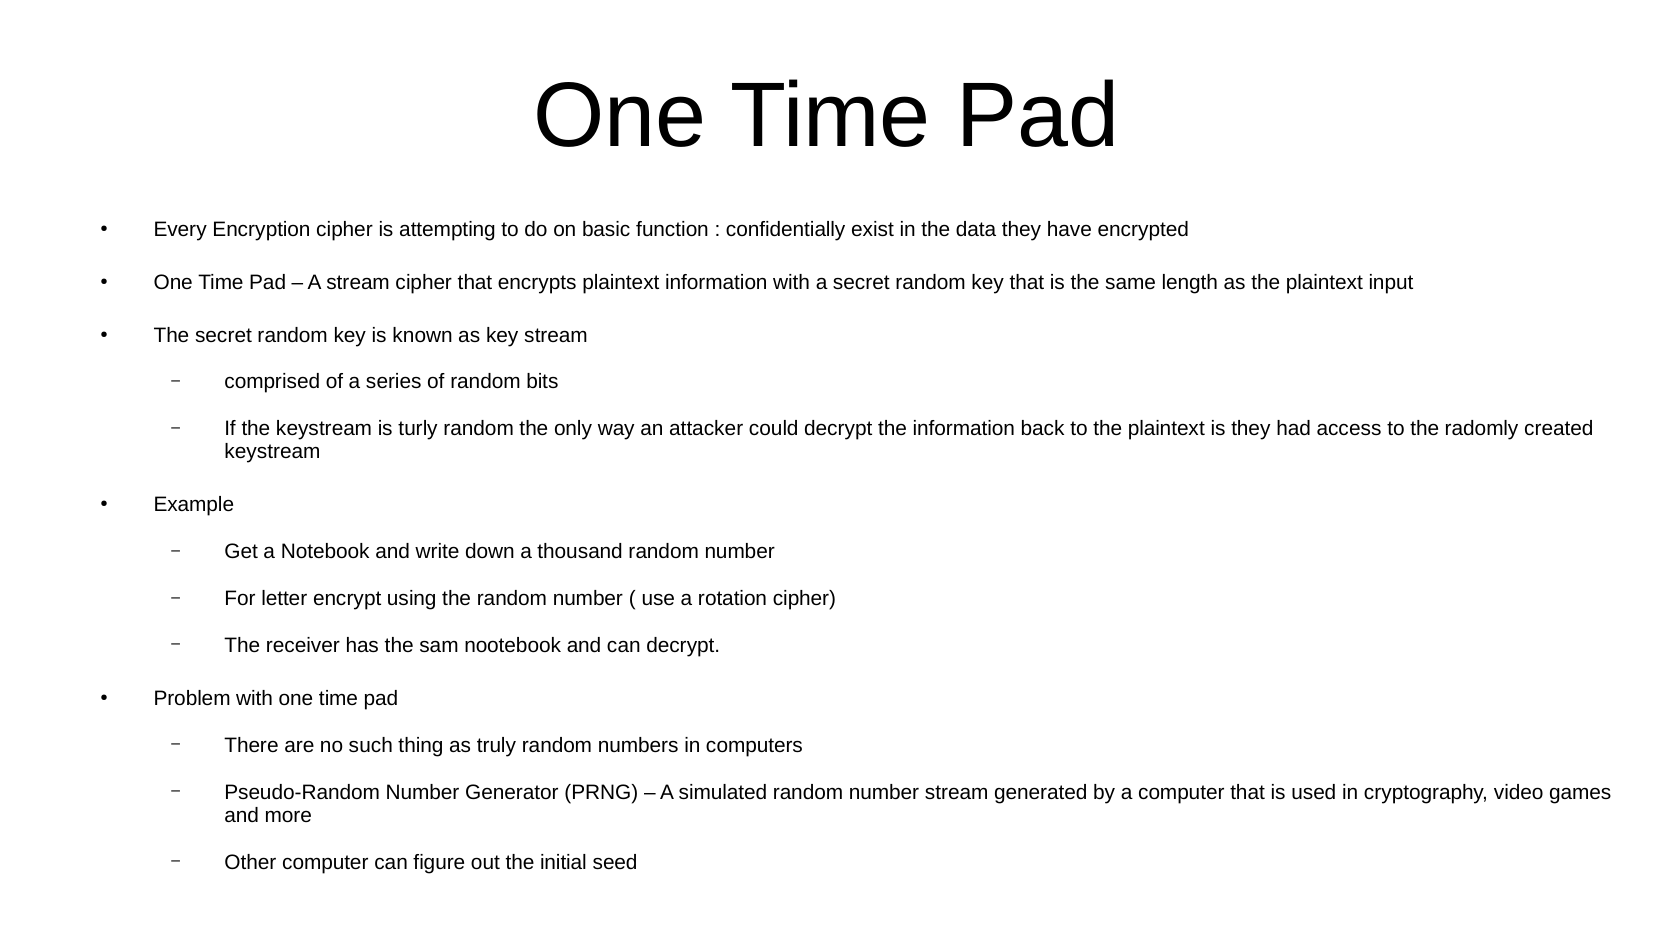

# One Time Pad
Every Encryption cipher is attempting to do on basic function : confidentially exist in the data they have encrypted
One Time Pad – A stream cipher that encrypts plaintext information with a secret random key that is the same length as the plaintext input
The secret random key is known as key stream
comprised of a series of random bits
If the keystream is turly random the only way an attacker could decrypt the information back to the plaintext is they had access to the radomly created keystream
Example
Get a Notebook and write down a thousand random number
For letter encrypt using the random number ( use a rotation cipher)
The receiver has the sam nootebook and can decrypt.
Problem with one time pad
There are no such thing as truly random numbers in computers
Pseudo-Random Number Generator (PRNG) – A simulated random number stream generated by a computer that is used in cryptography, video games and more
Other computer can figure out the initial seed